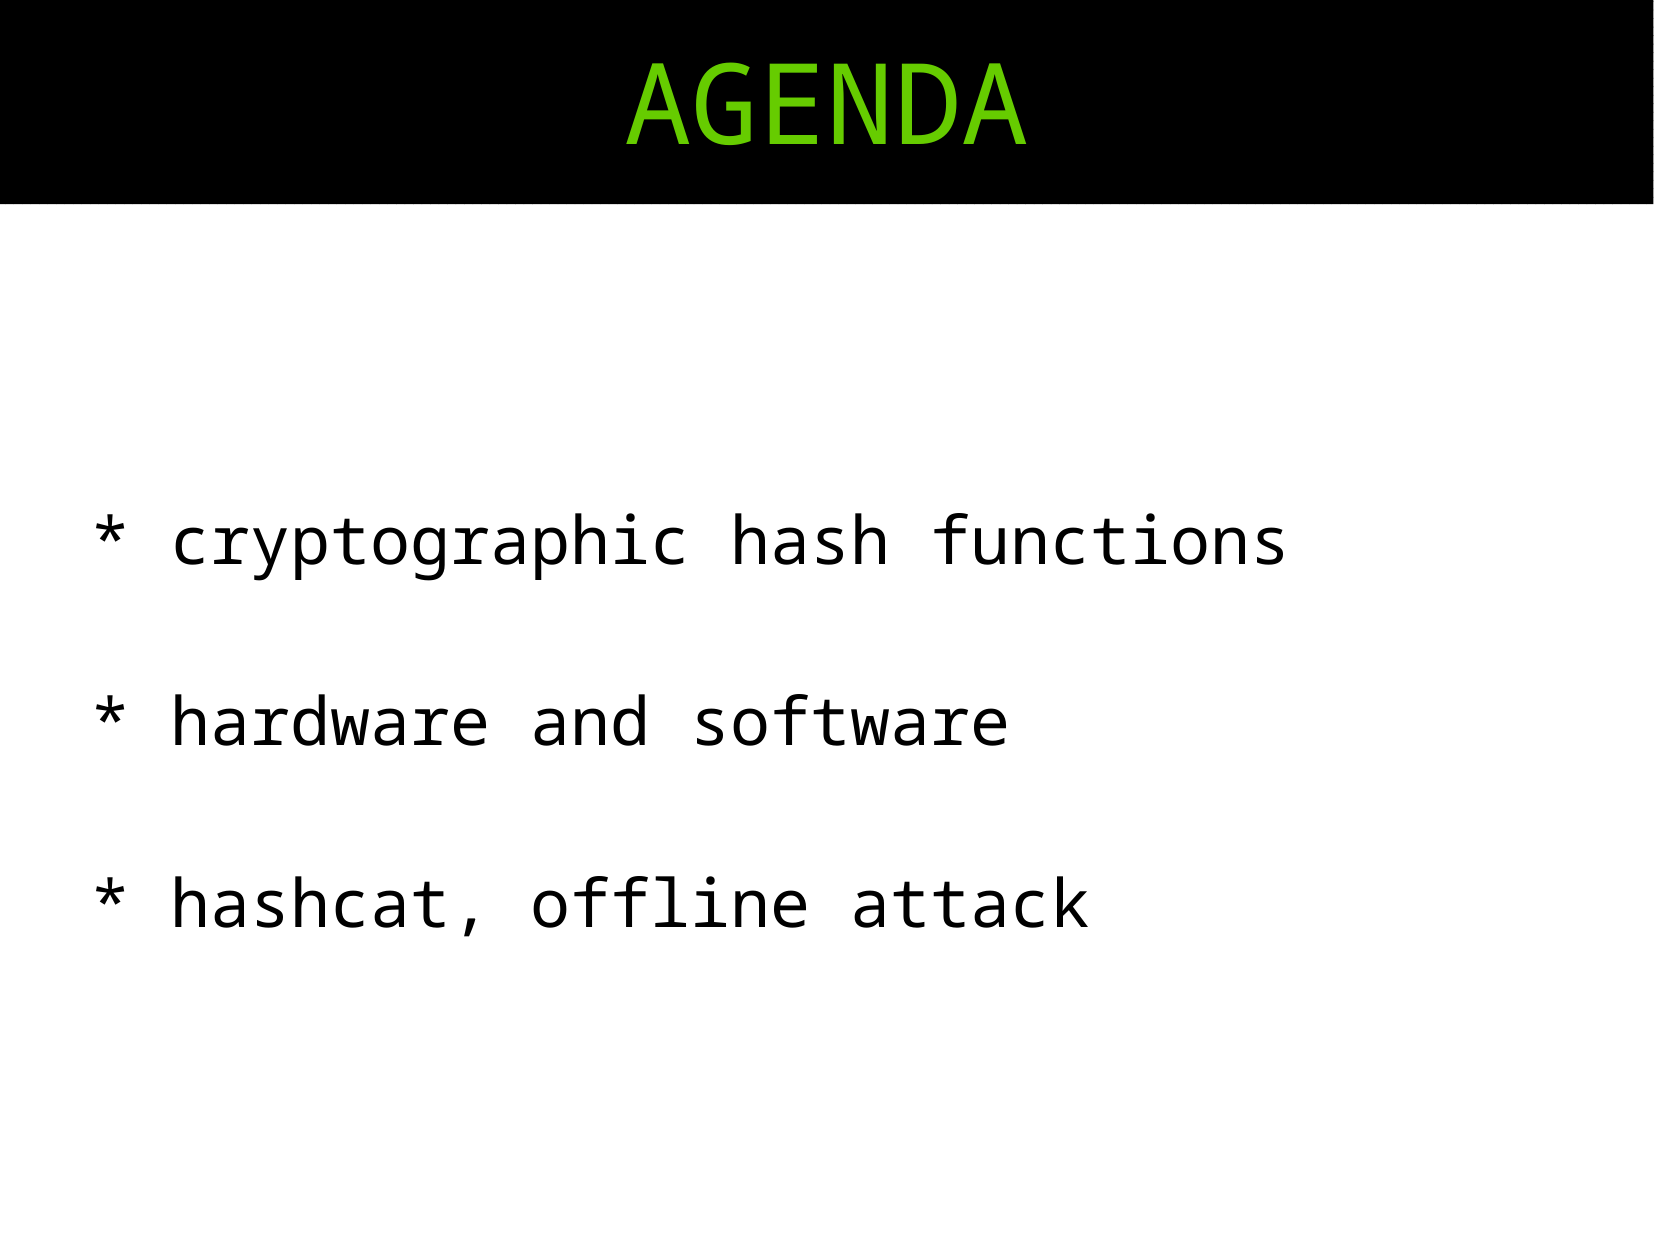

# AGENDA
* cryptographic hash functions
* hardware and software
* hashcat, offline attack